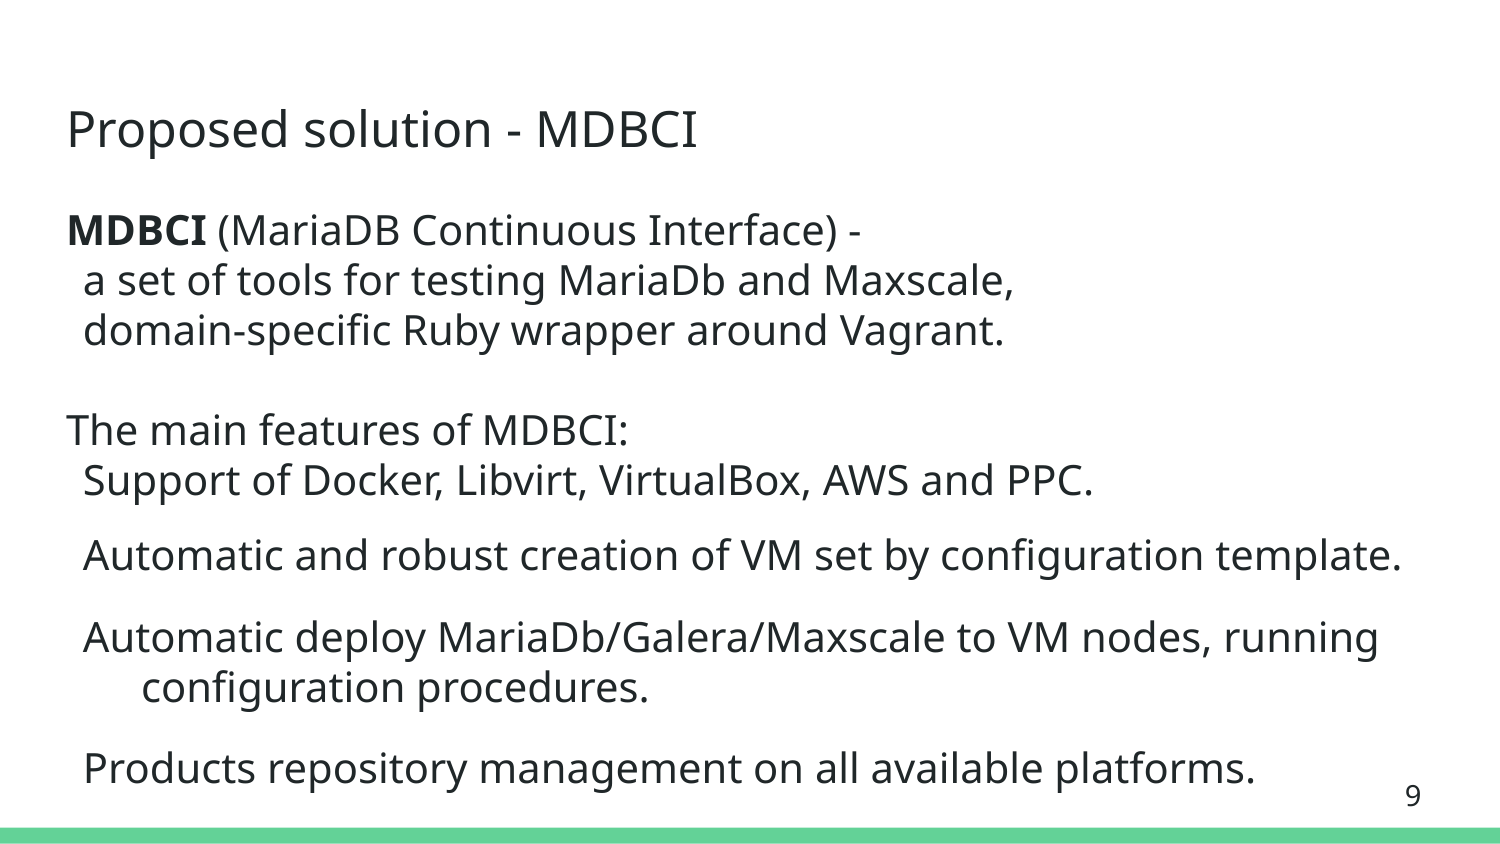

# Proposed solution - MDBCI
MDBCI (MariaDB Continuous Interface) -
a set of tools for testing MariaDb and Maxscale,
domain-specific Ruby wrapper around Vagrant.
The main features of MDBCI:
Support of Docker, Libvirt, VirtualBox, AWS and PPC.
Automatic and robust creation of VM set by configuration template.
Automatic deploy MariaDb/Galera/Maxscale to VM nodes, running configuration procedures.
Products repository management on all available platforms.